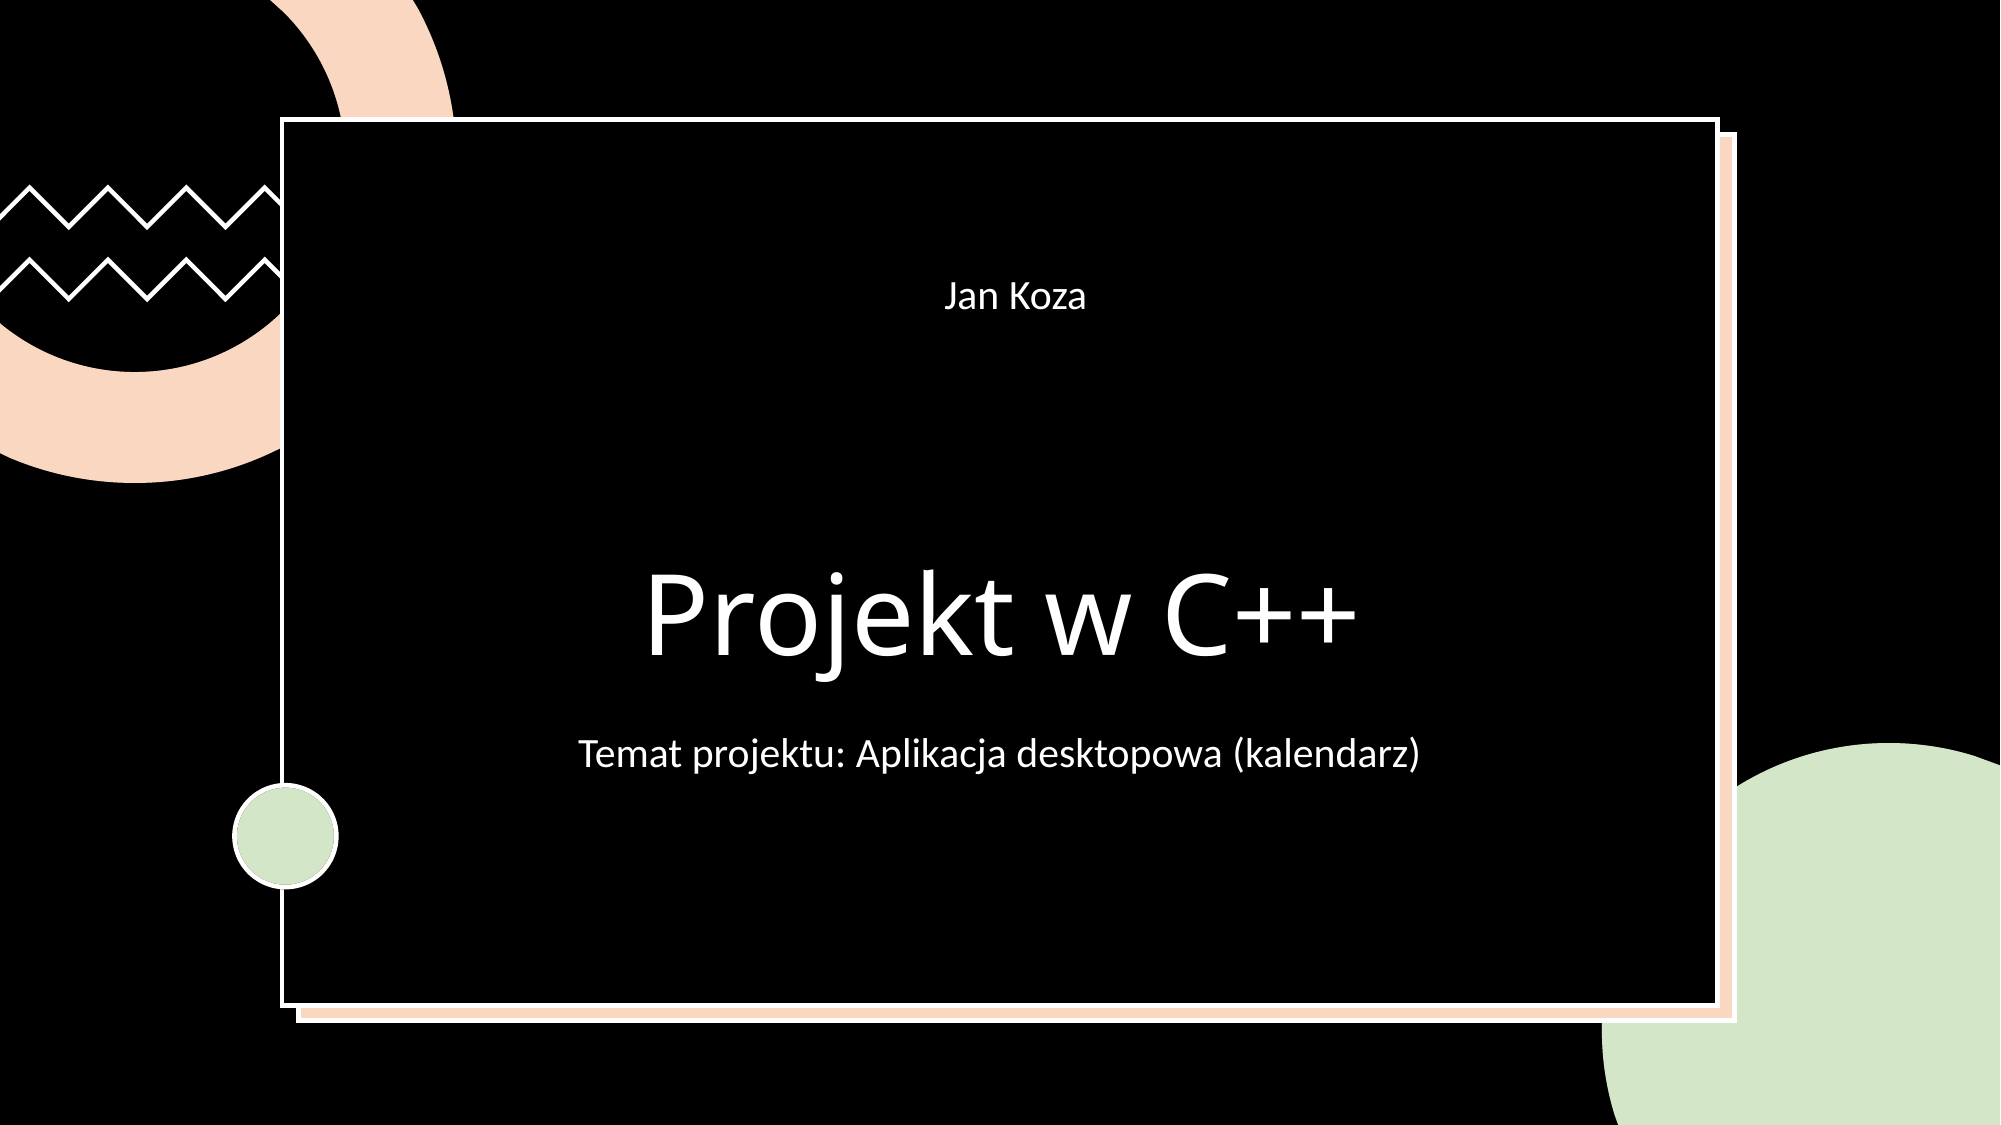

# Projekt w C++
Jan Koza
Kliknij, aby dodać tekst
Temat projektu: Aplikacja desktopowa (kalendarz)